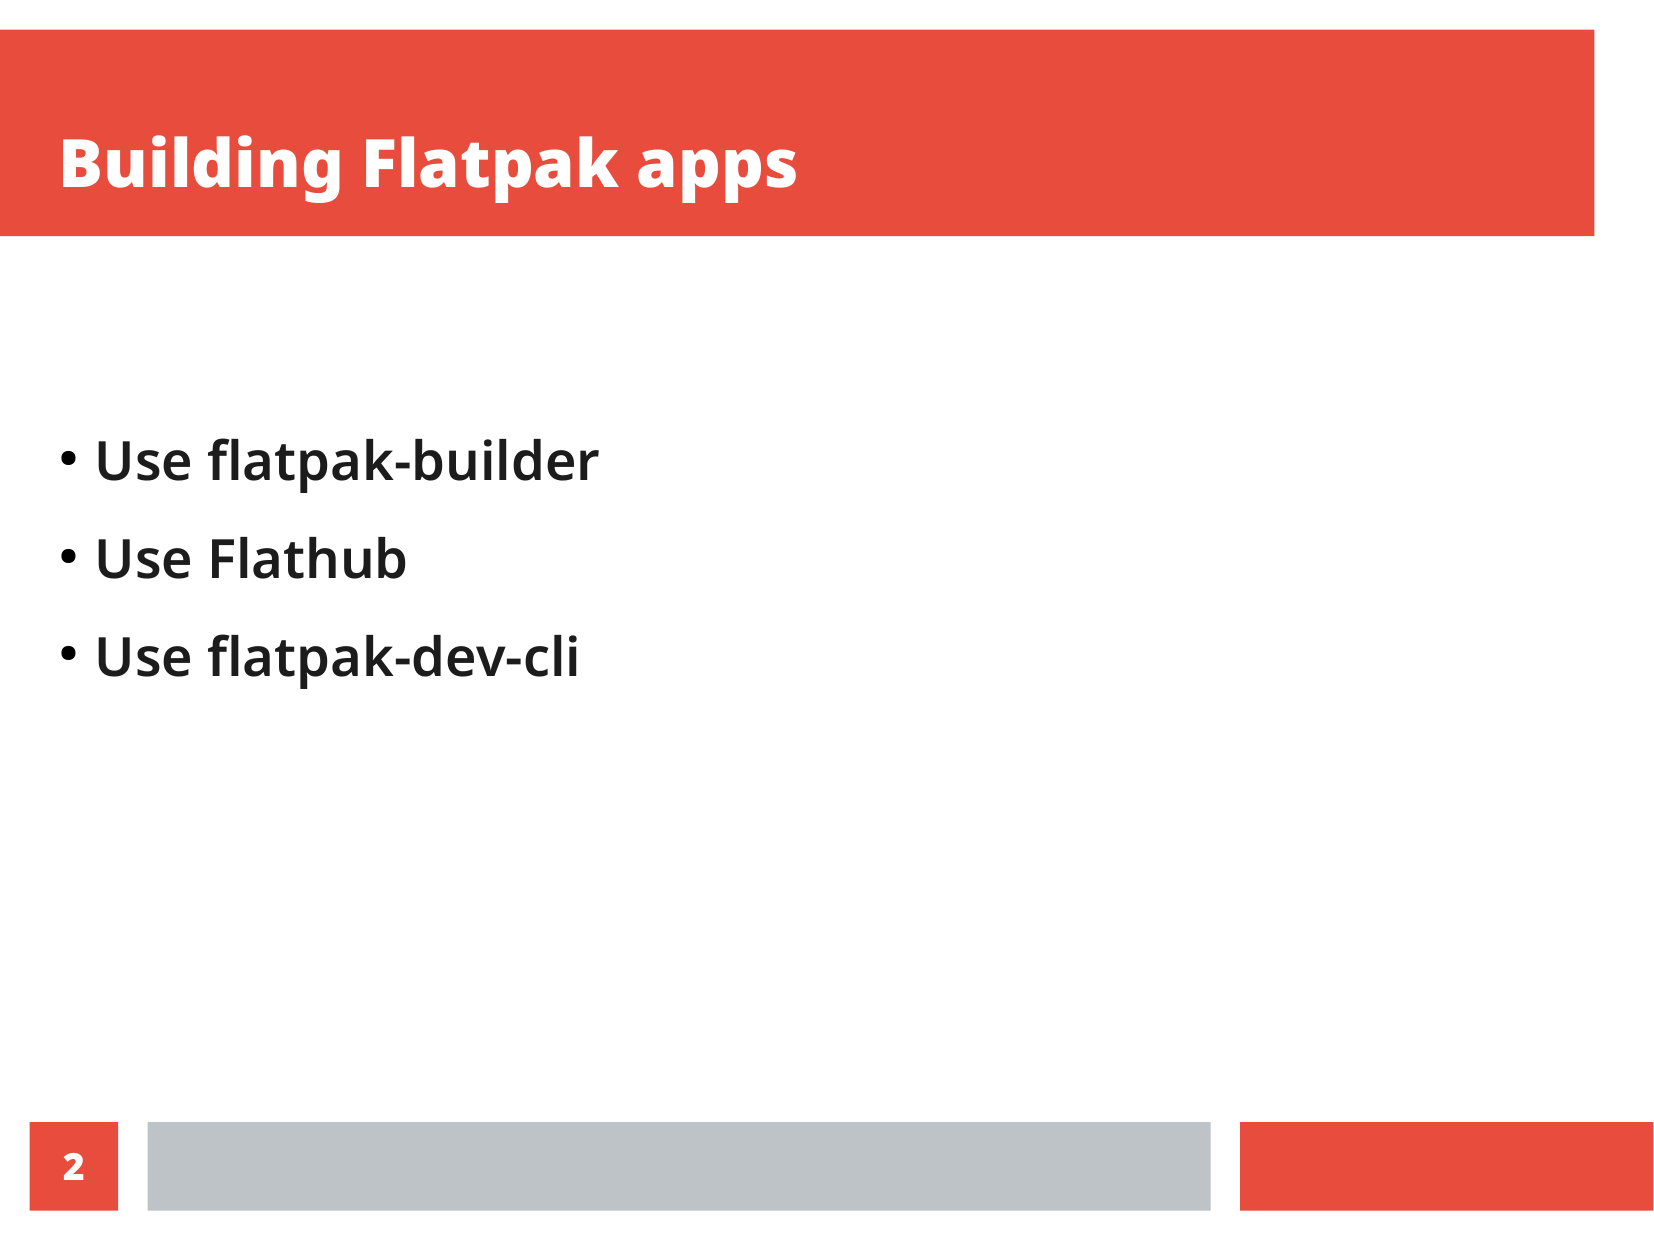

# Building Flatpak apps
Use flatpak-builder
Use Flathub
Use flatpak-dev-cli
2